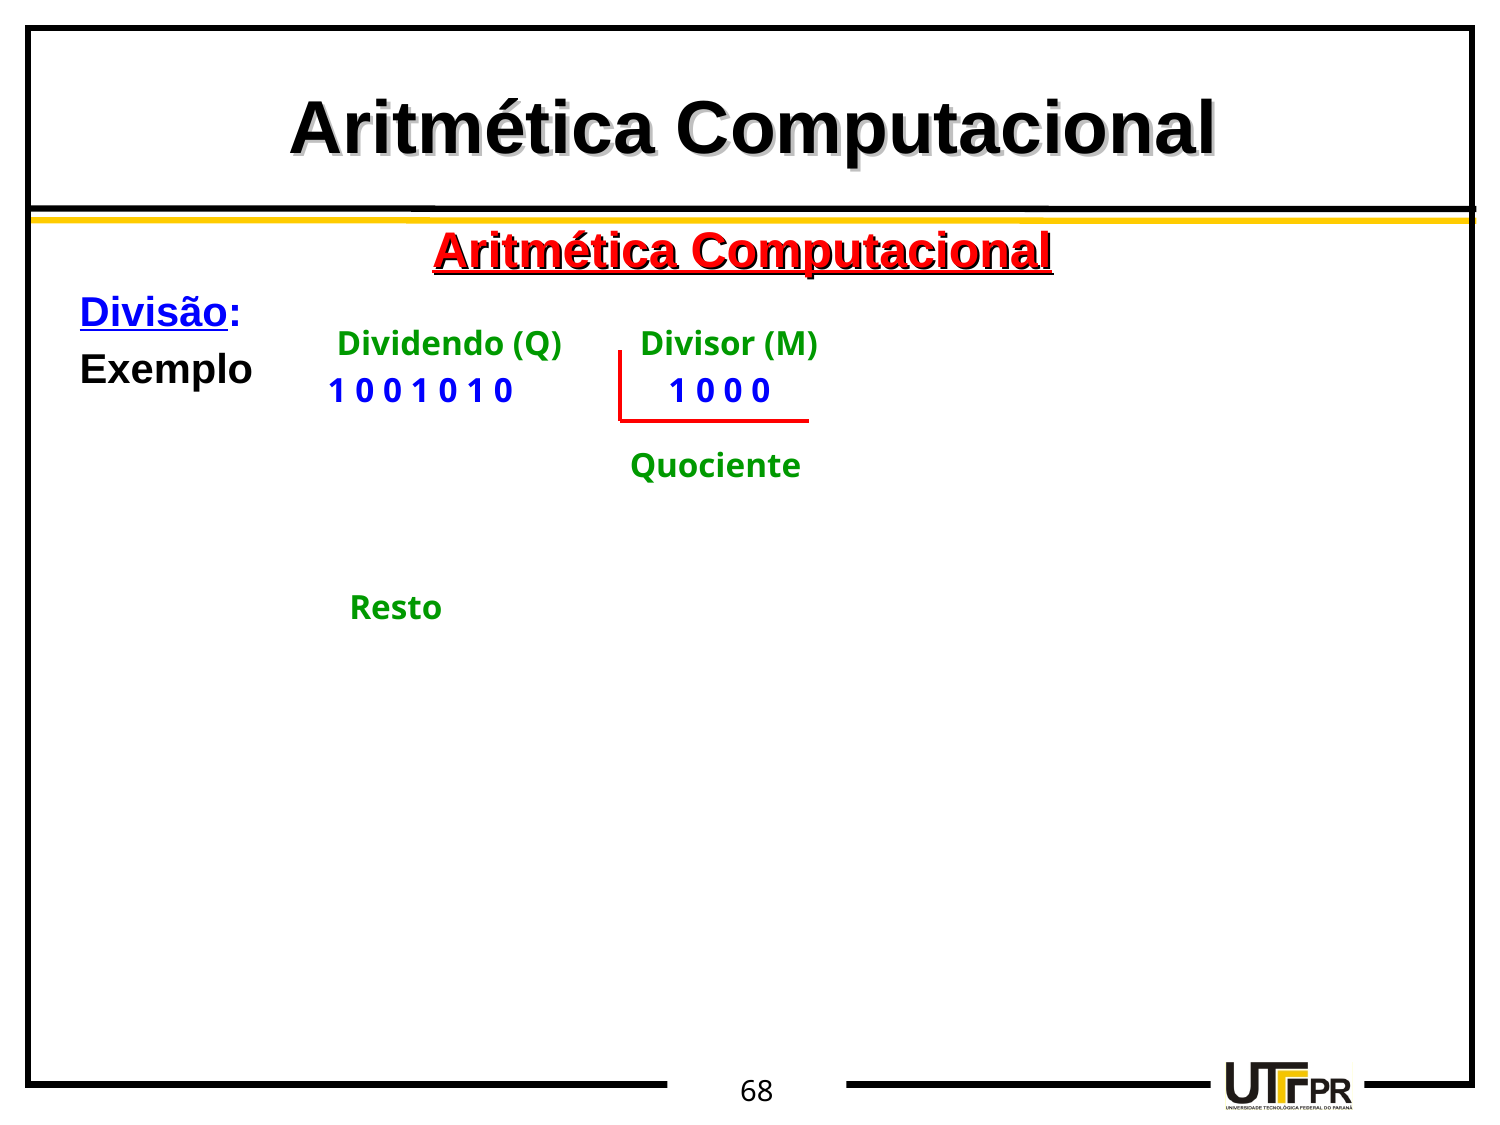

Aritmética Computacional
# Aritmética Computacional
Divisão:
Exemplo
Dividendo (Q)
Divisor (M)
1 0 0 1 0 1 0
1 0 0 0
Quociente
Resto